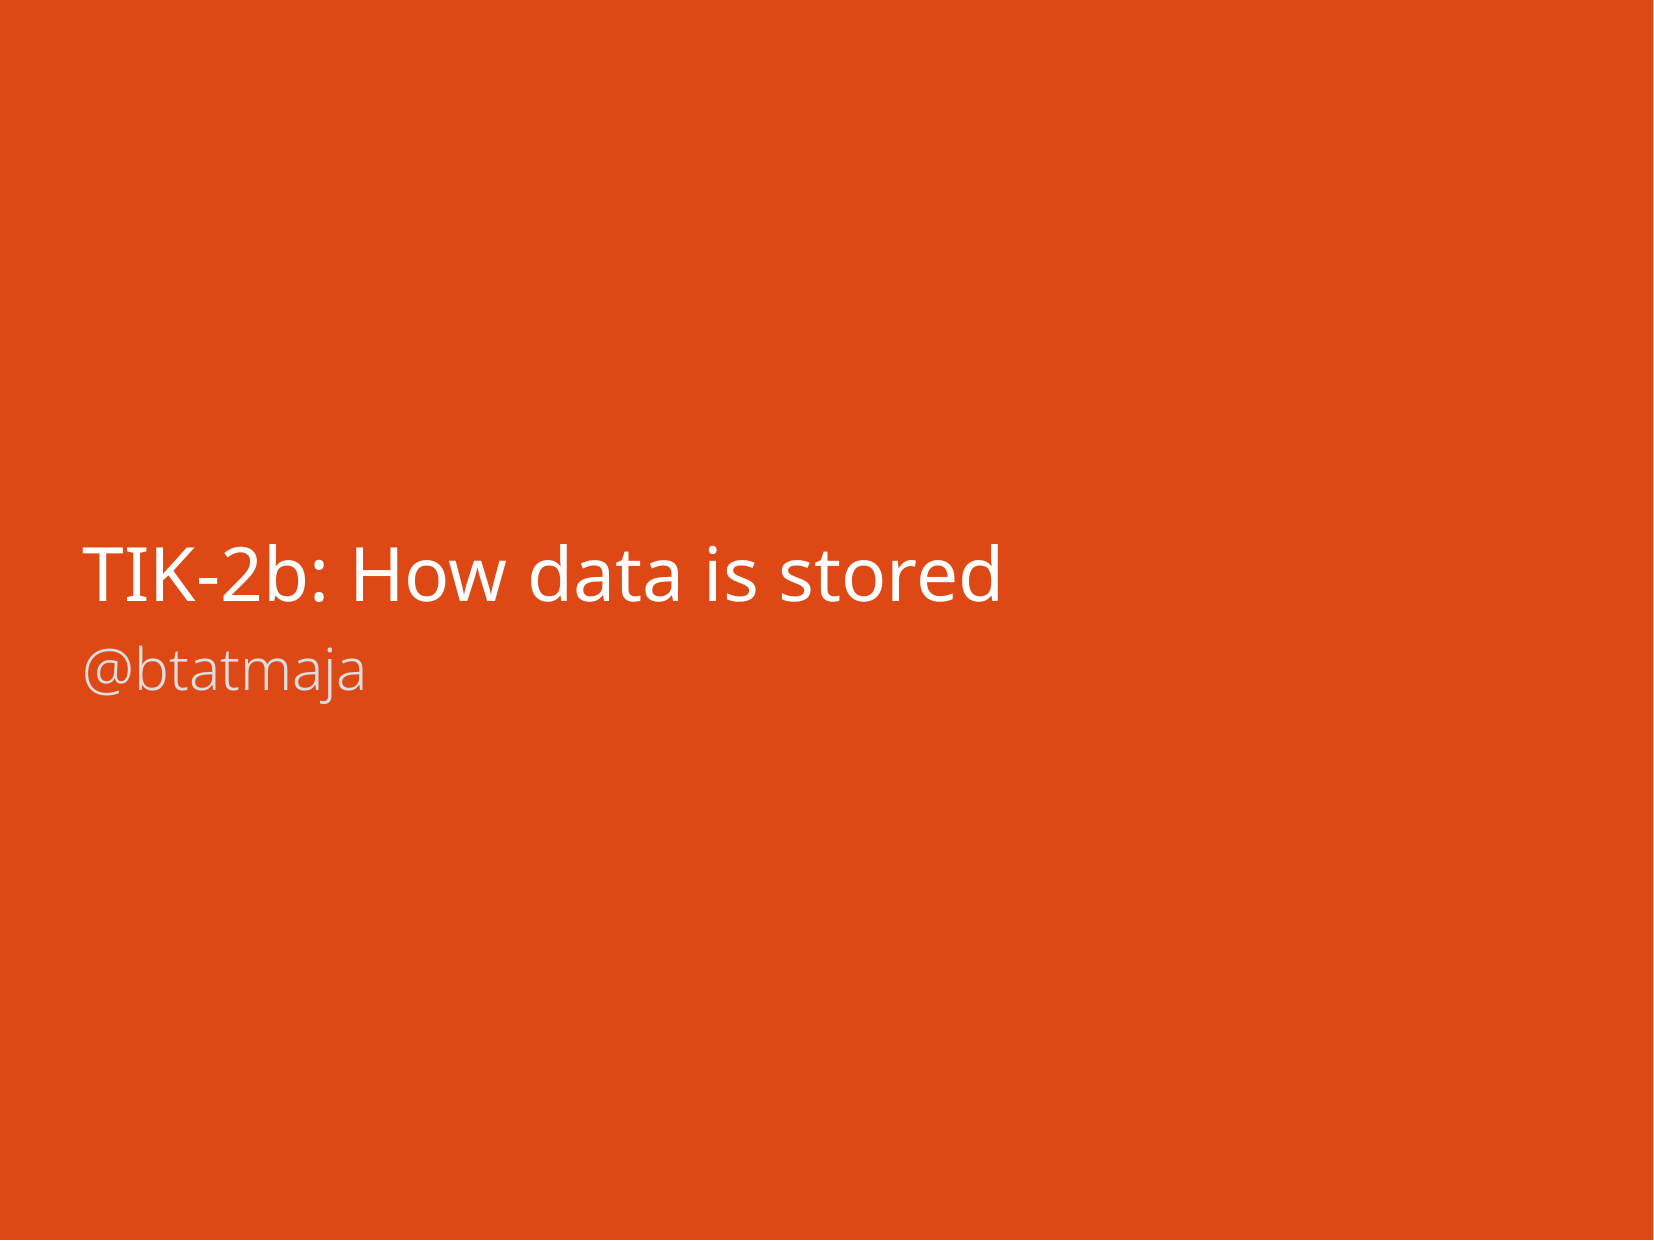

# TIK-2b: How data is stored
@btatmaja